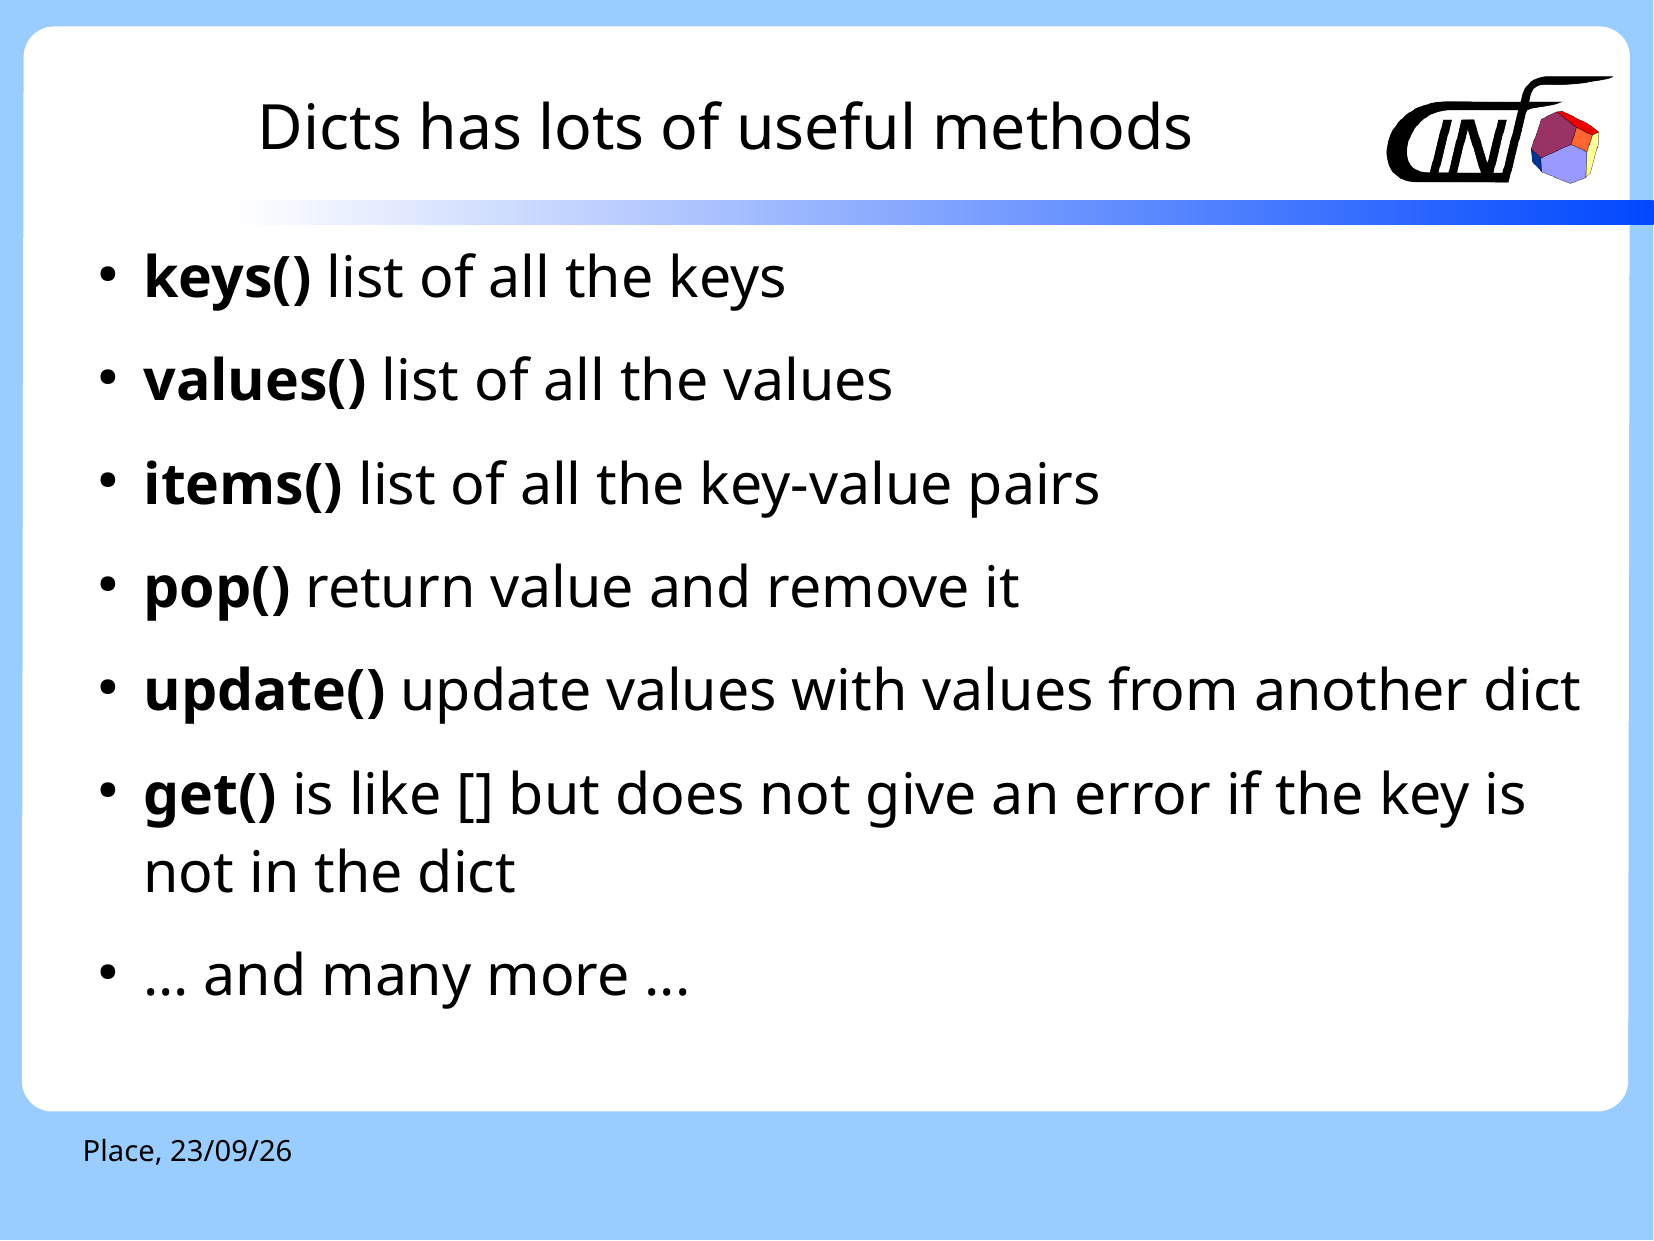

# Dicts has lots of useful methods
keys() list of all the keys
values() list of all the values
items() list of all the key-value pairs
pop() return value and remove it
update() update values with values from another dict
get() is like [] but does not give an error if the key is not in the dict
… and many more ...